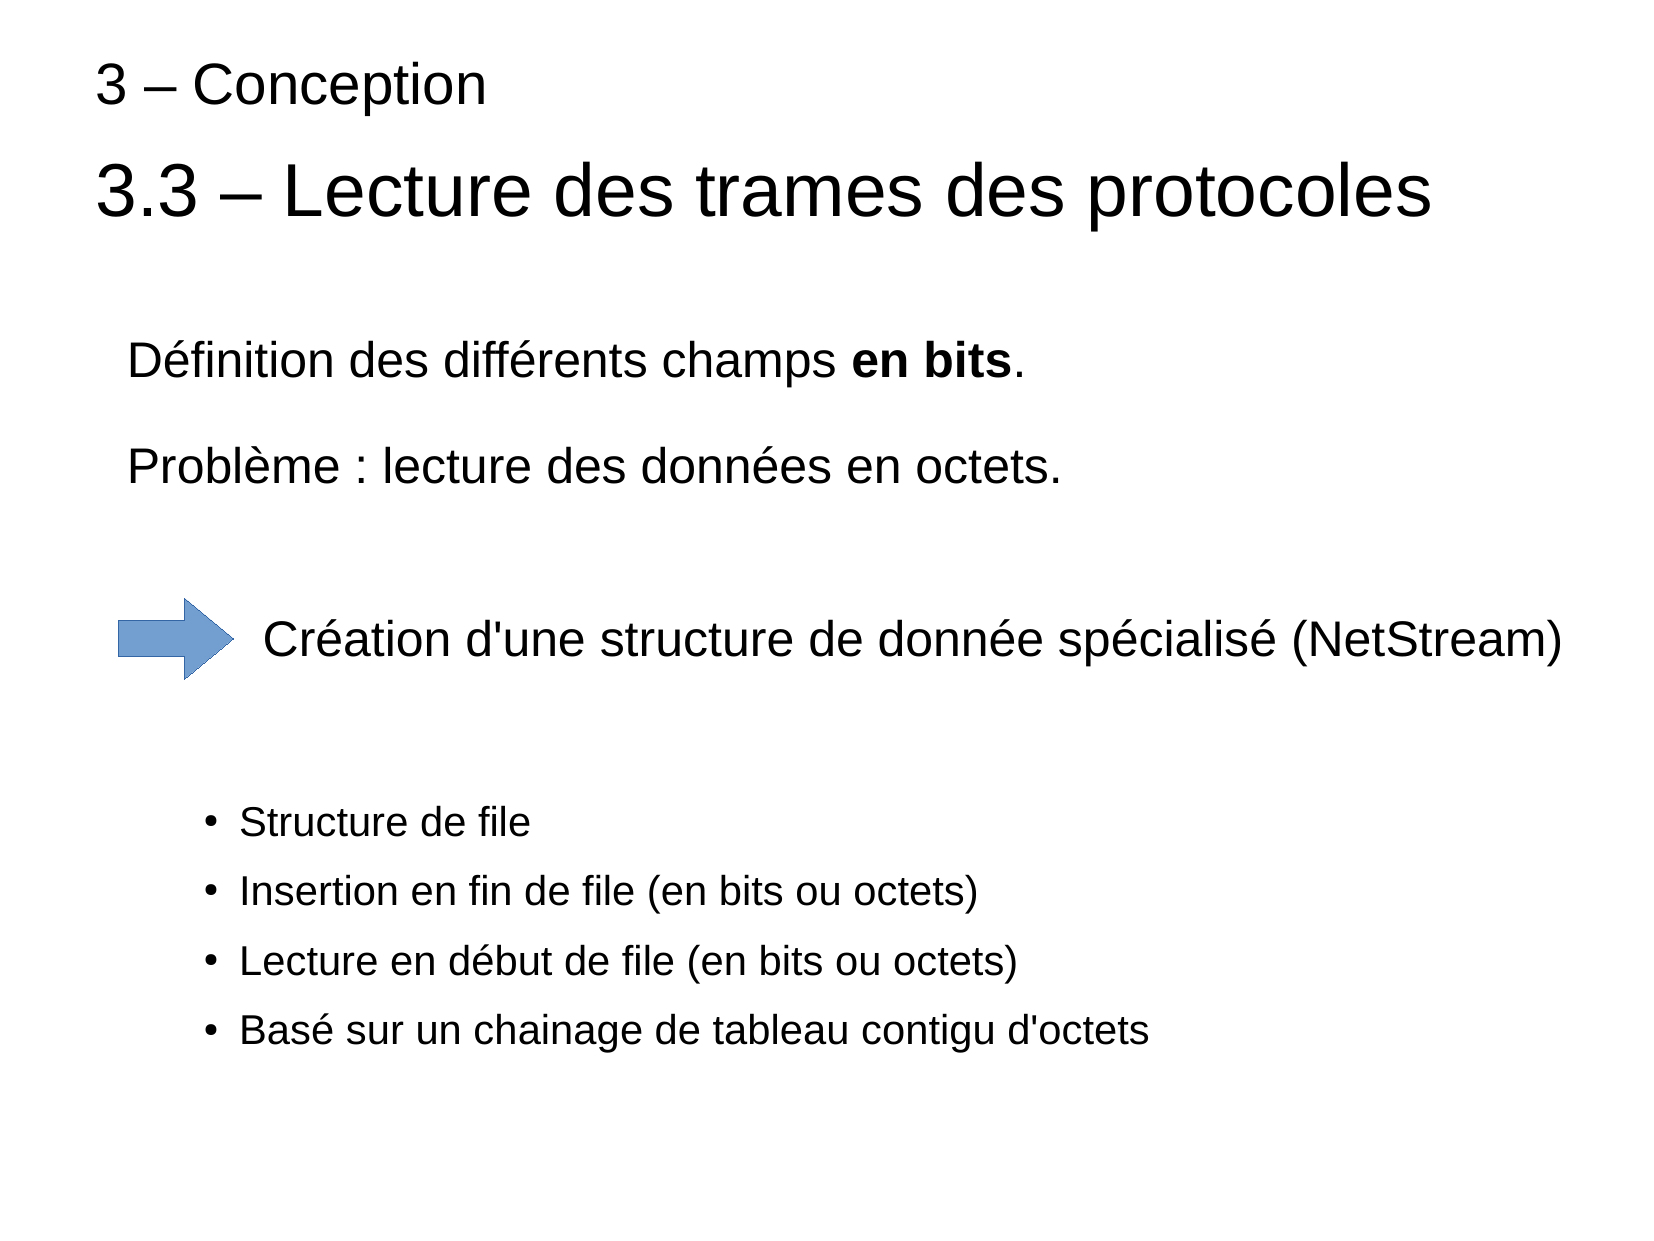

# 3 – Conception
3.3 – Lecture des trames des protocoles
Définition des différents champs en bits.
Problème : lecture des données en octets.
Création d'une structure de donnée spécialisé (NetStream)
Structure de file
Insertion en fin de file (en bits ou octets)
Lecture en début de file (en bits ou octets)
Basé sur un chainage de tableau contigu d'octets